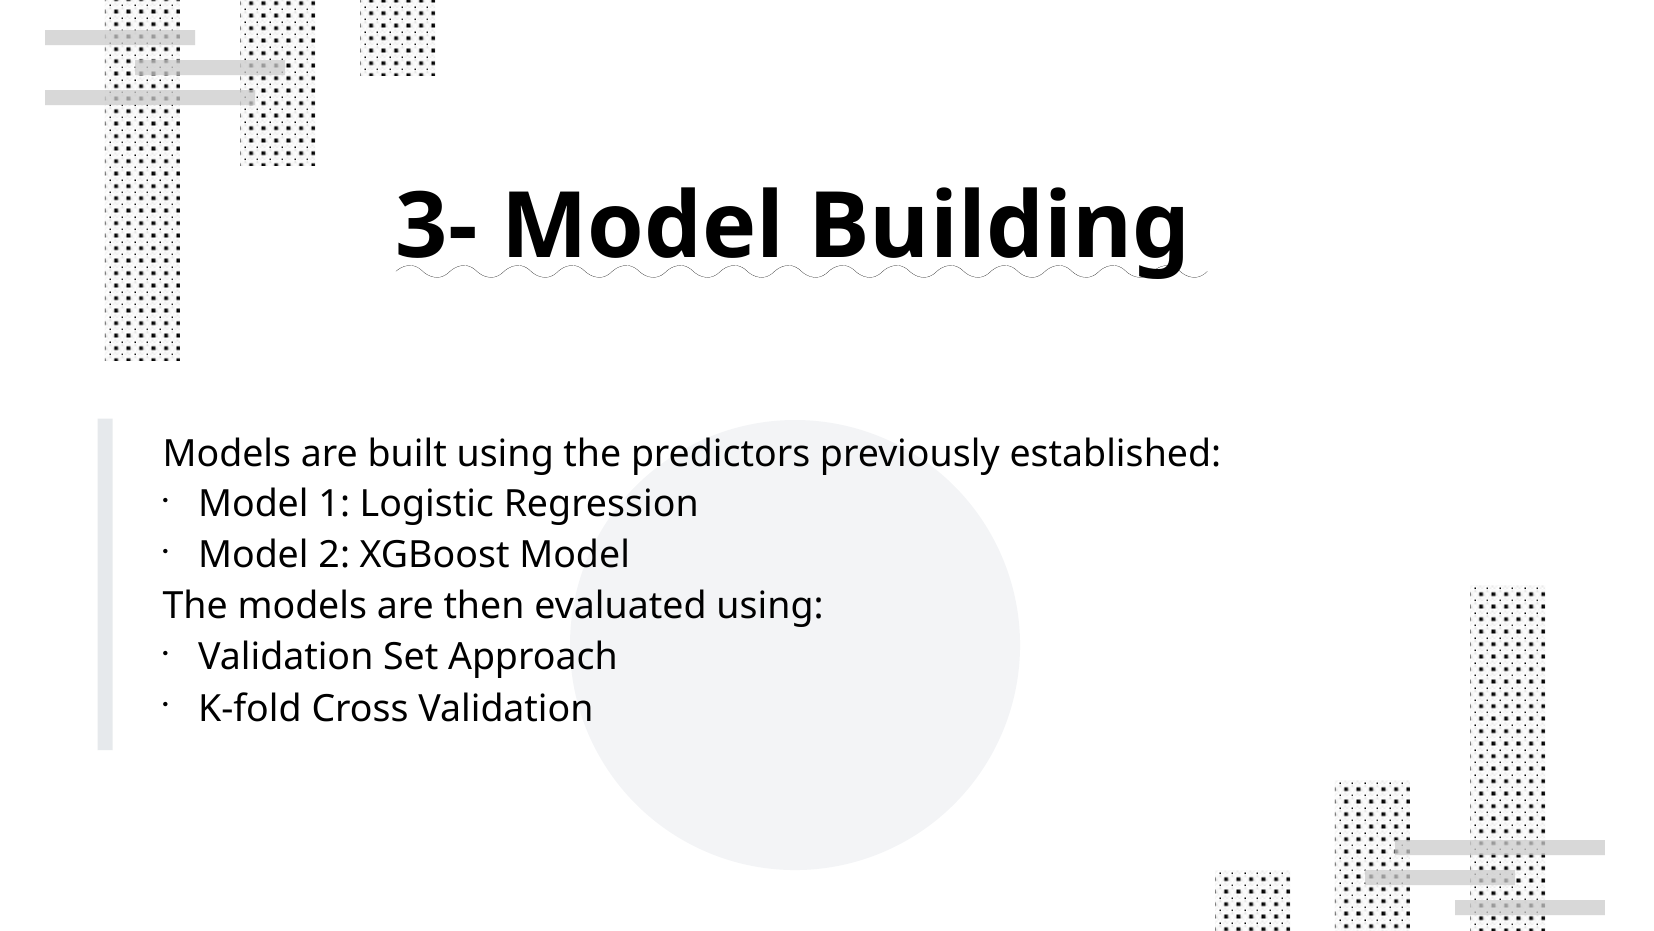

# 3- Model Building
Models are built using the predictors previously established:
Model 1: Logistic Regression
Model 2: XGBoost Model
The models are then evaluated using:
Validation Set Approach
K-fold Cross Validation